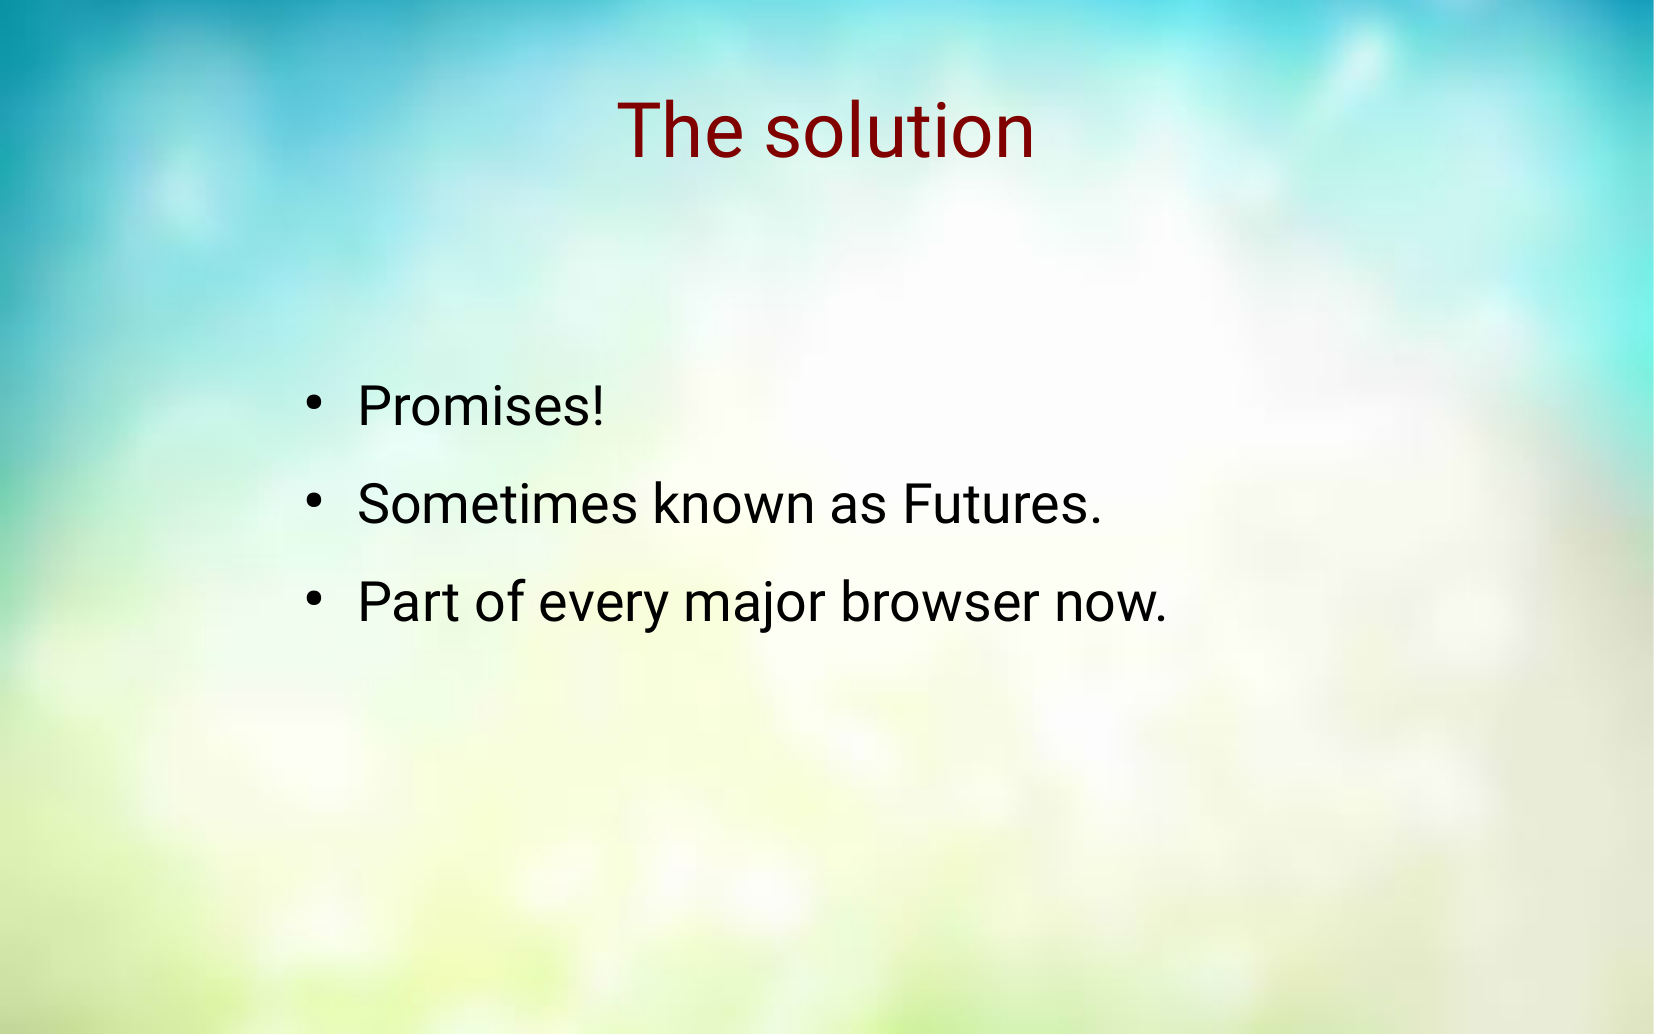

# The solution
Promises!
Sometimes known as Futures.
Part of every major browser now.